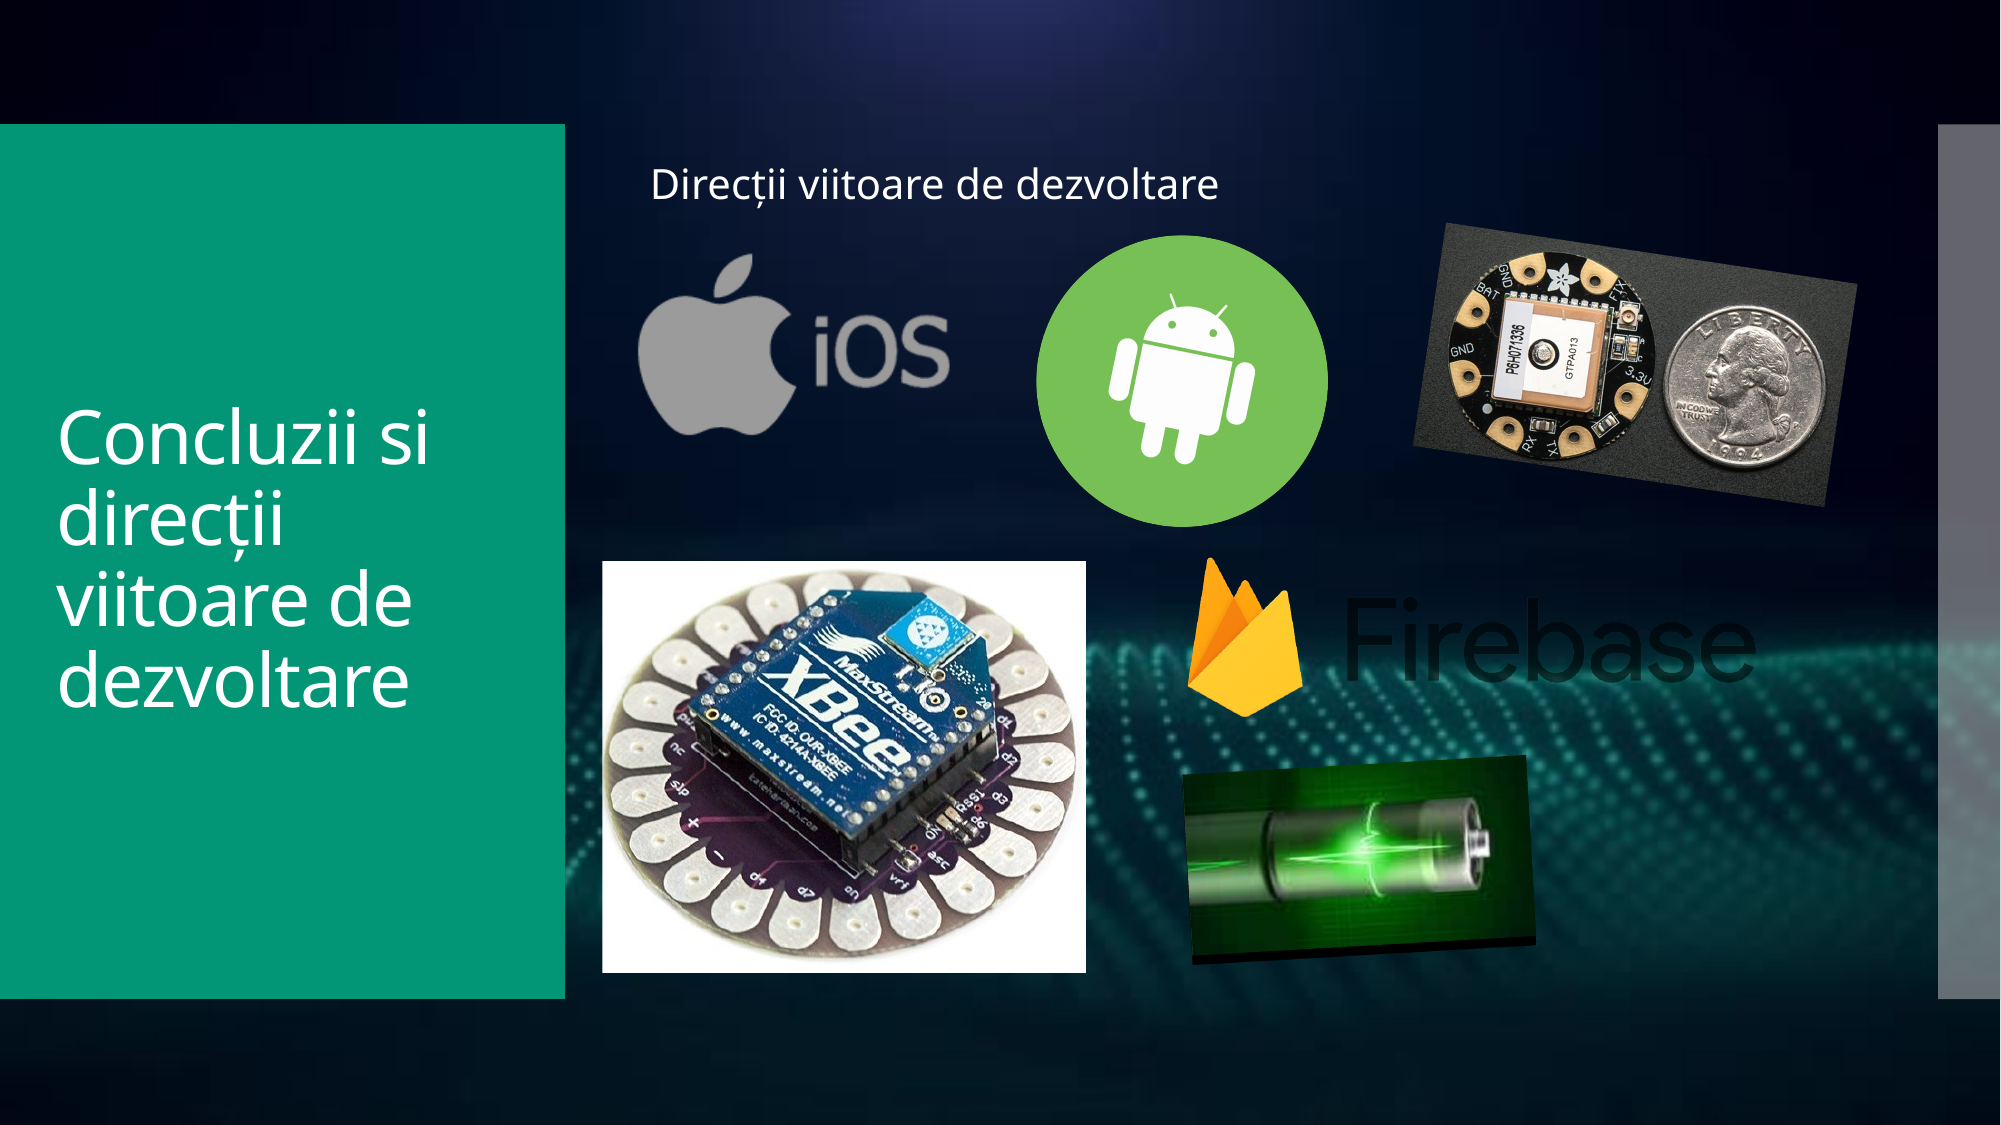

Direcţii viitoare de dezvoltare
# Concluzii si direcţii viitoare de dezvoltare